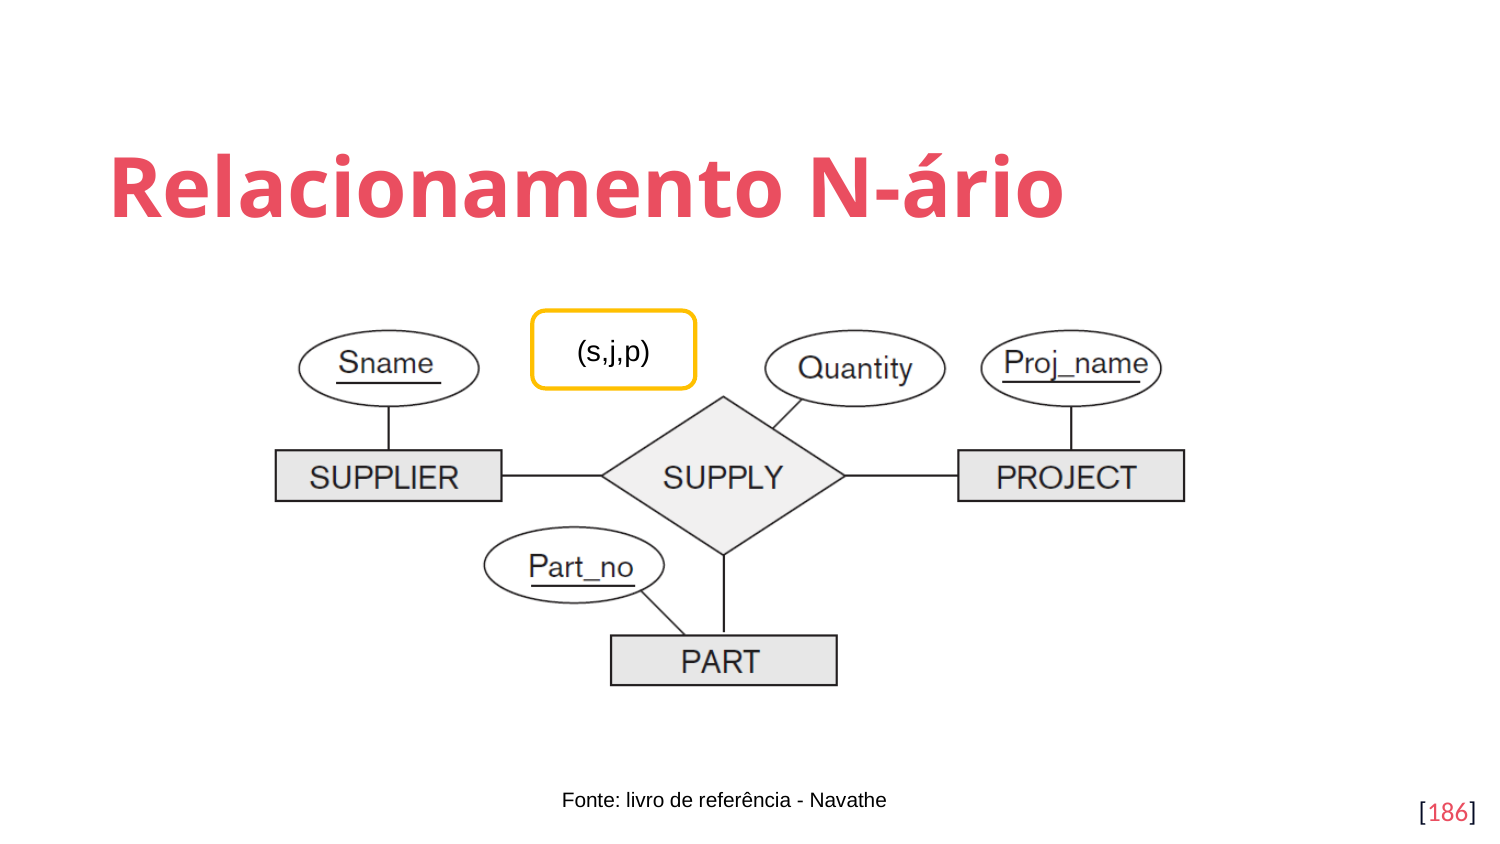

Relacionamento N-ário
(s,j,p)
Fonte: livro de referência - Navathe